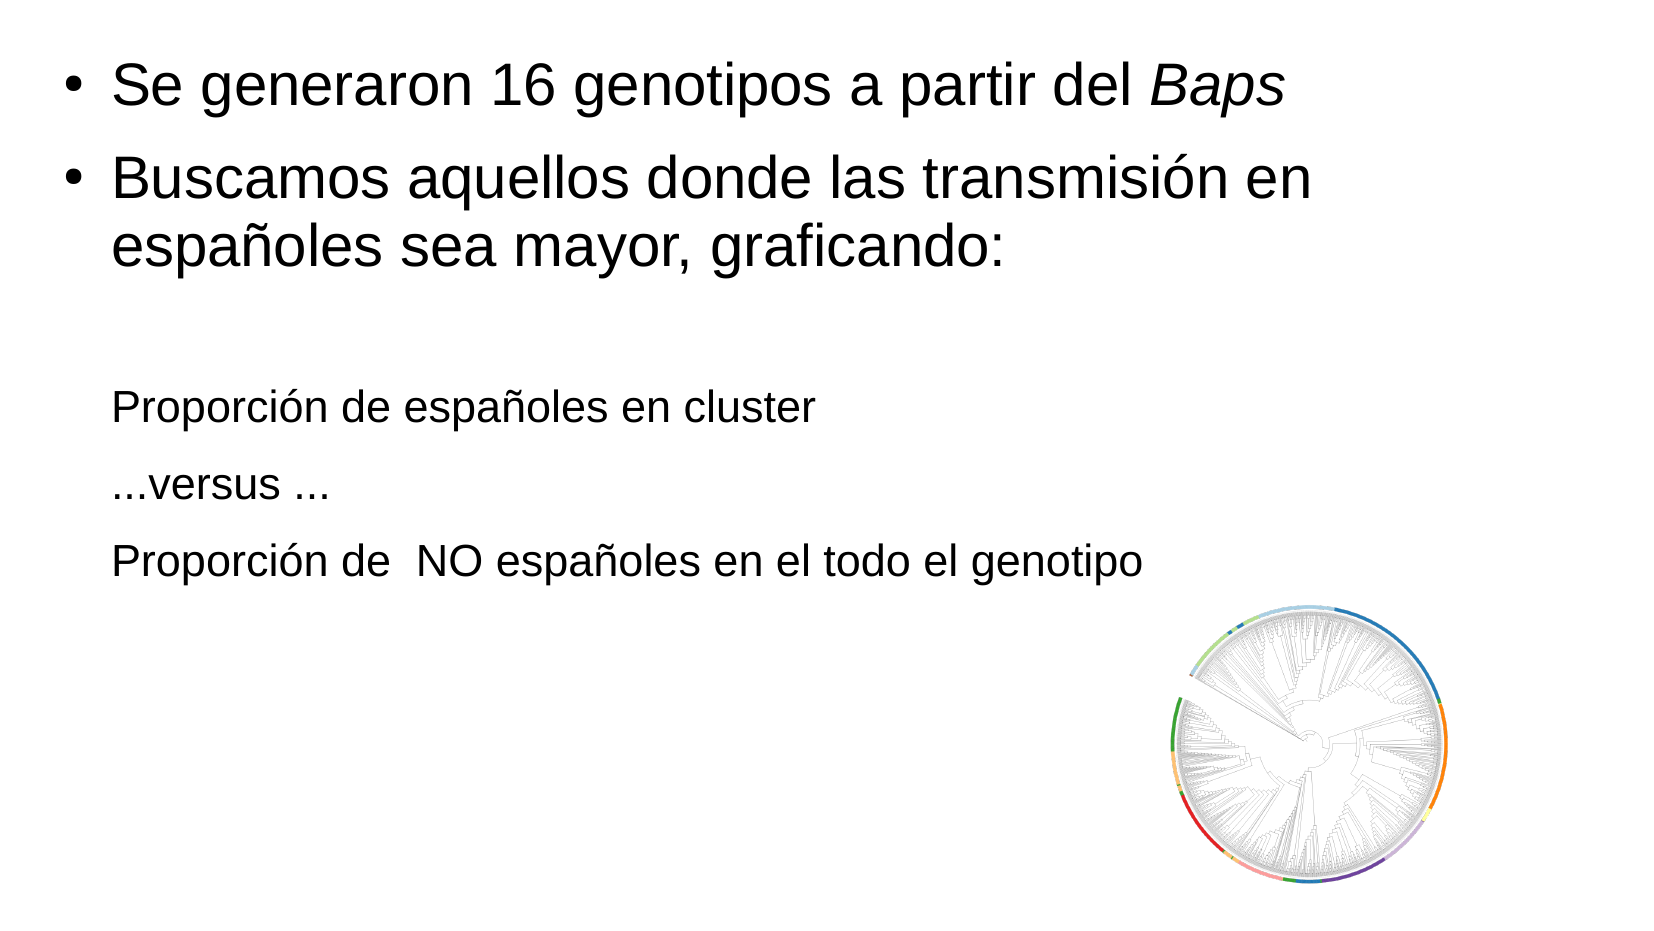

# Se generaron 16 genotipos a partir del Baps
Buscamos aquellos donde las transmisión en españoles sea mayor, graficando:
Proporción de españoles en cluster
...versus ...
Proporción de NO españoles en el todo el genotipo